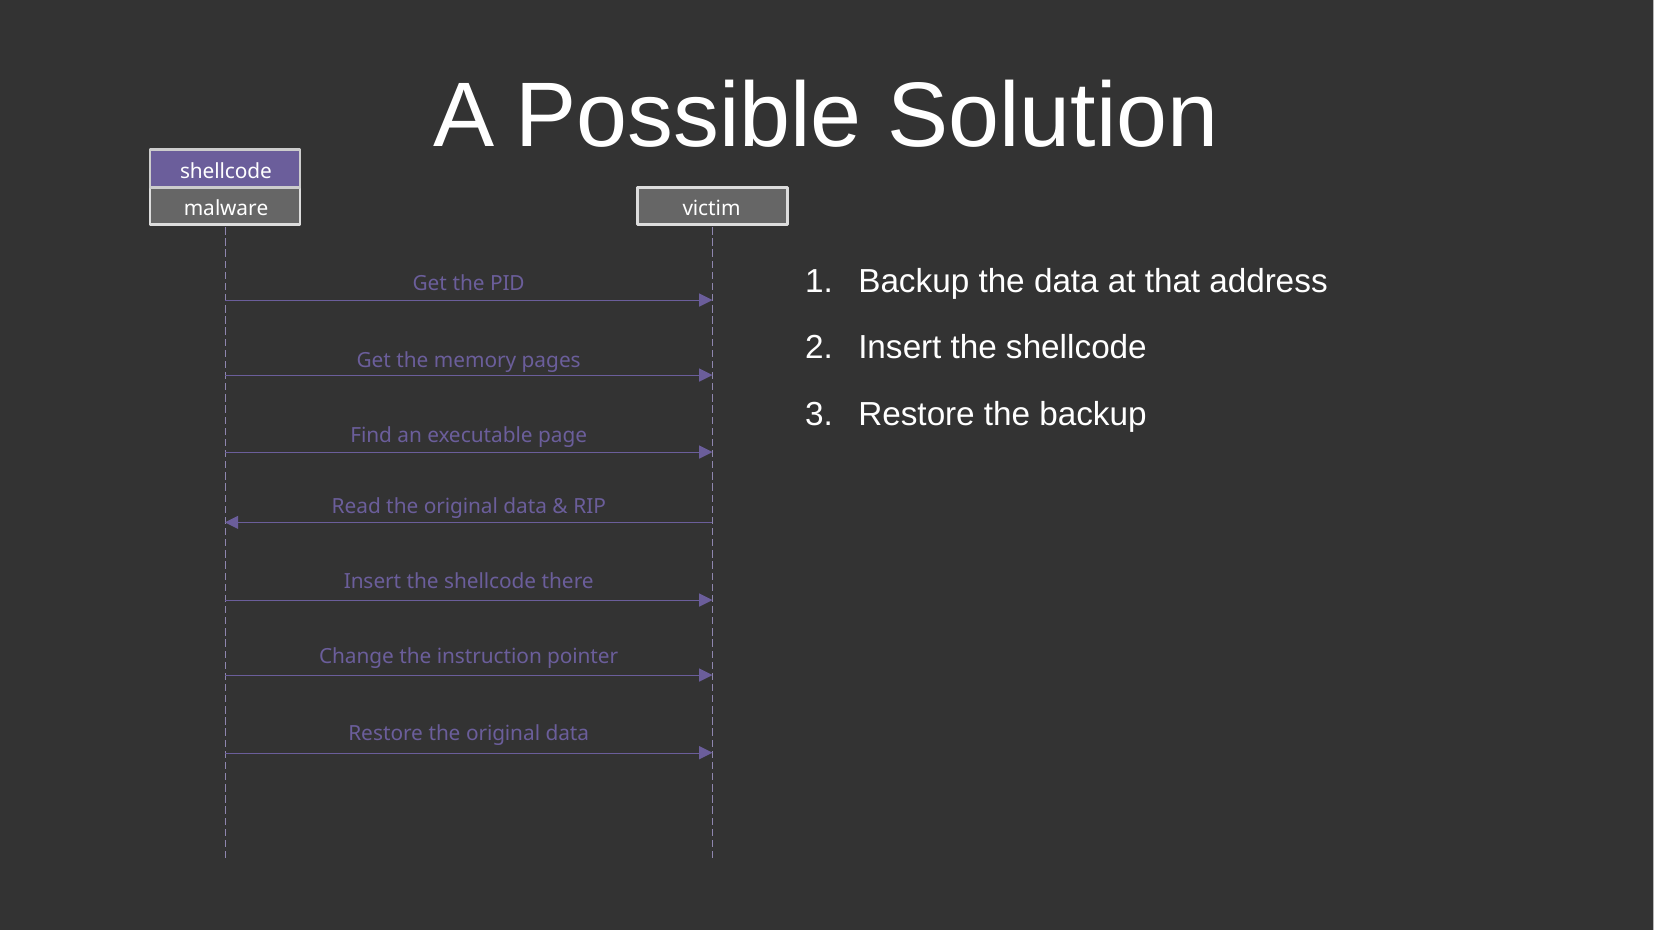

# A Possible Solution
shellcode
malware
victim
Get the PID
Backup the data at that address
Insert the shellcode
Restore the backup
Get the memory pages
Find an executable page
Read the original data & RIP
Insert the shellcode there
Change the instruction pointer
Restore the original data